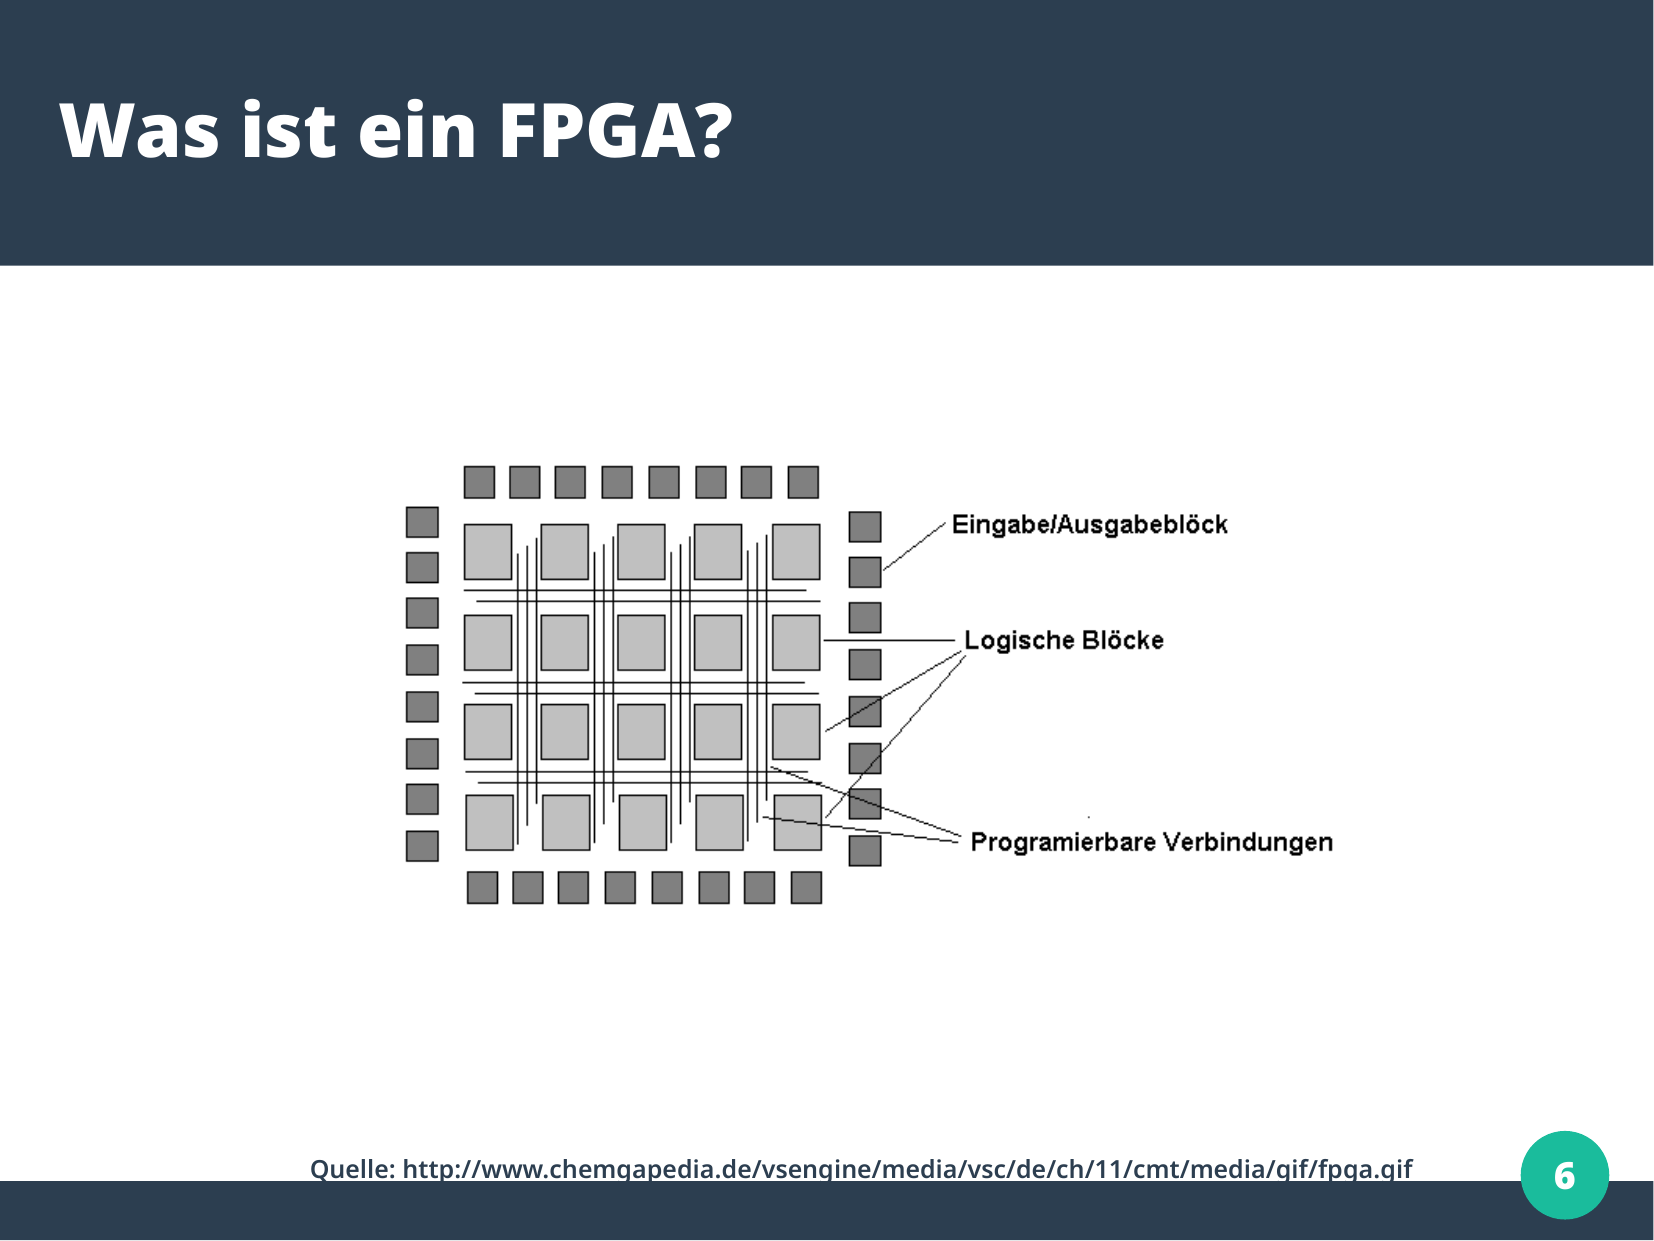

# Was ist ein FPGA?
6
Quelle: http://www.chemgapedia.de/vsengine/media/vsc/de/ch/11/cmt/media/gif/fpga.gif